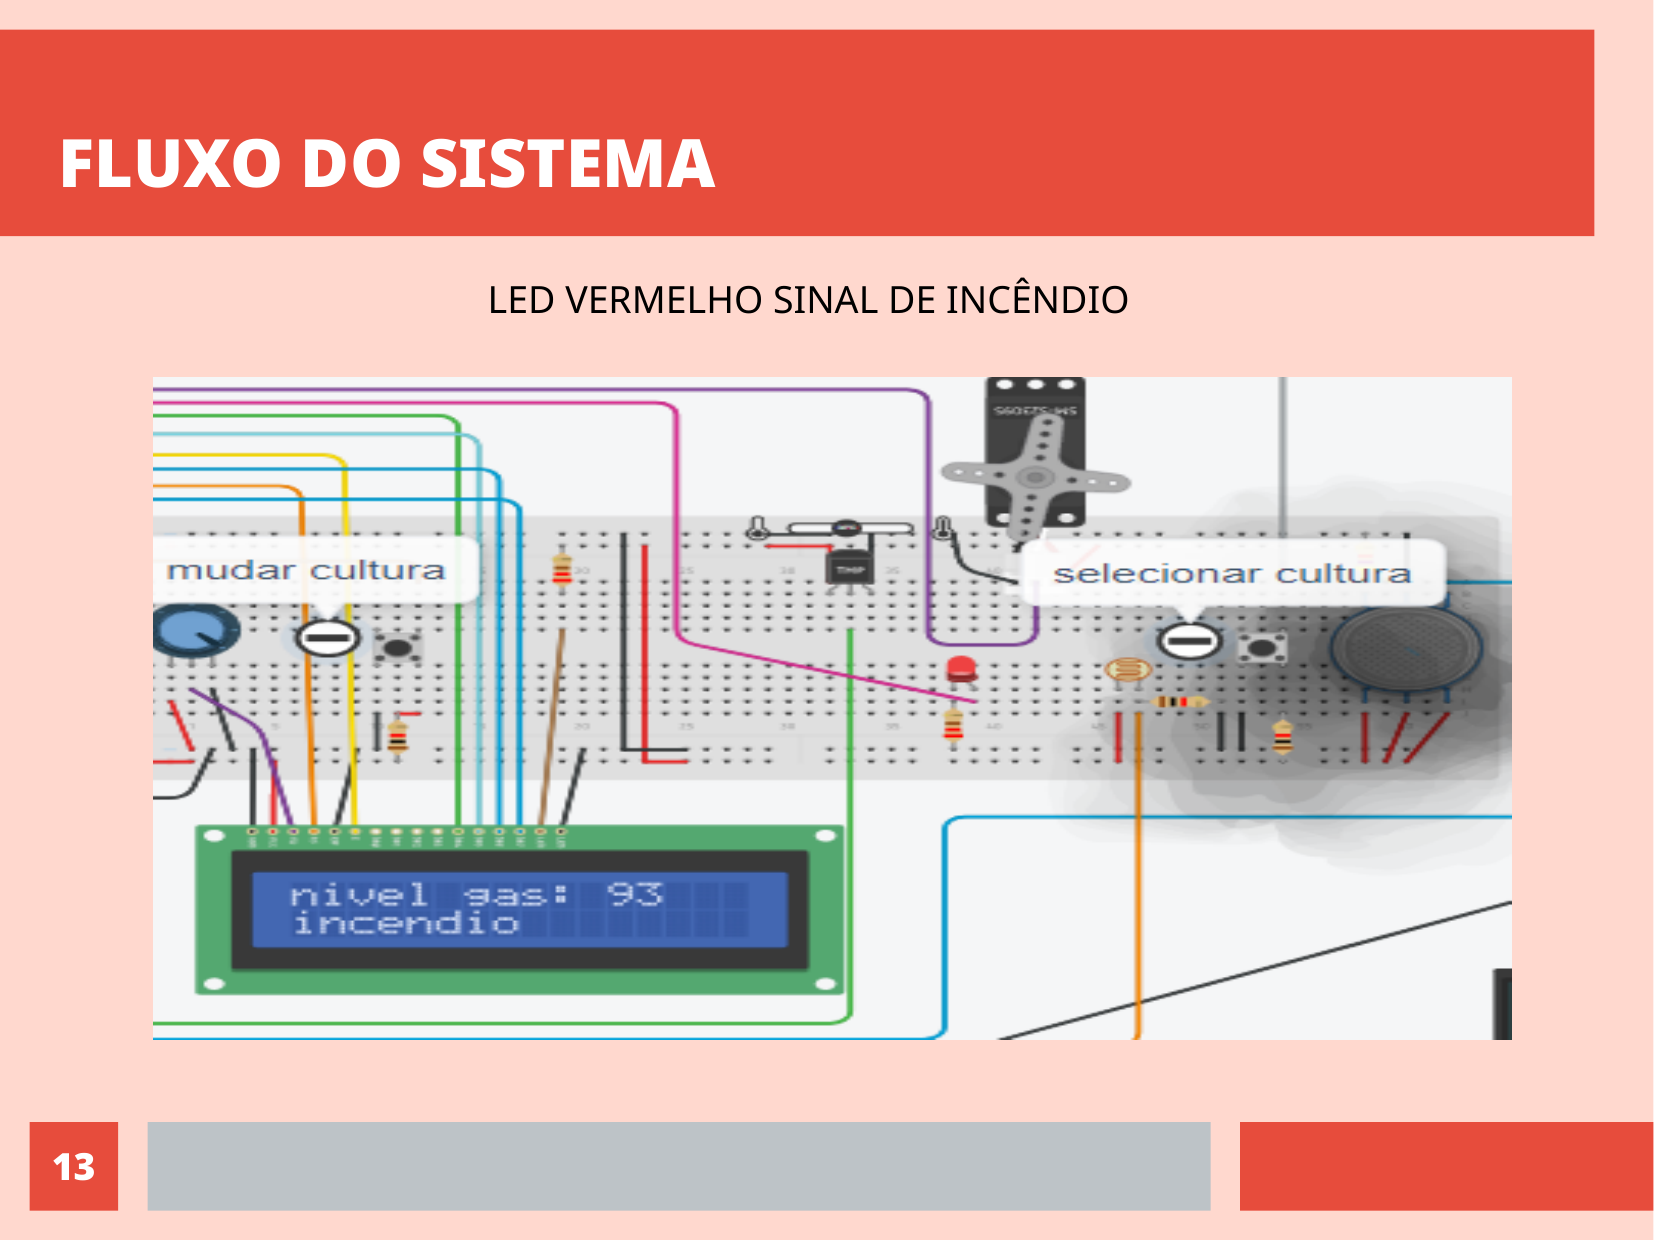

# FLUXO DO SISTEMA
LED VERMELHO SINAL DE INCÊNDIO
13